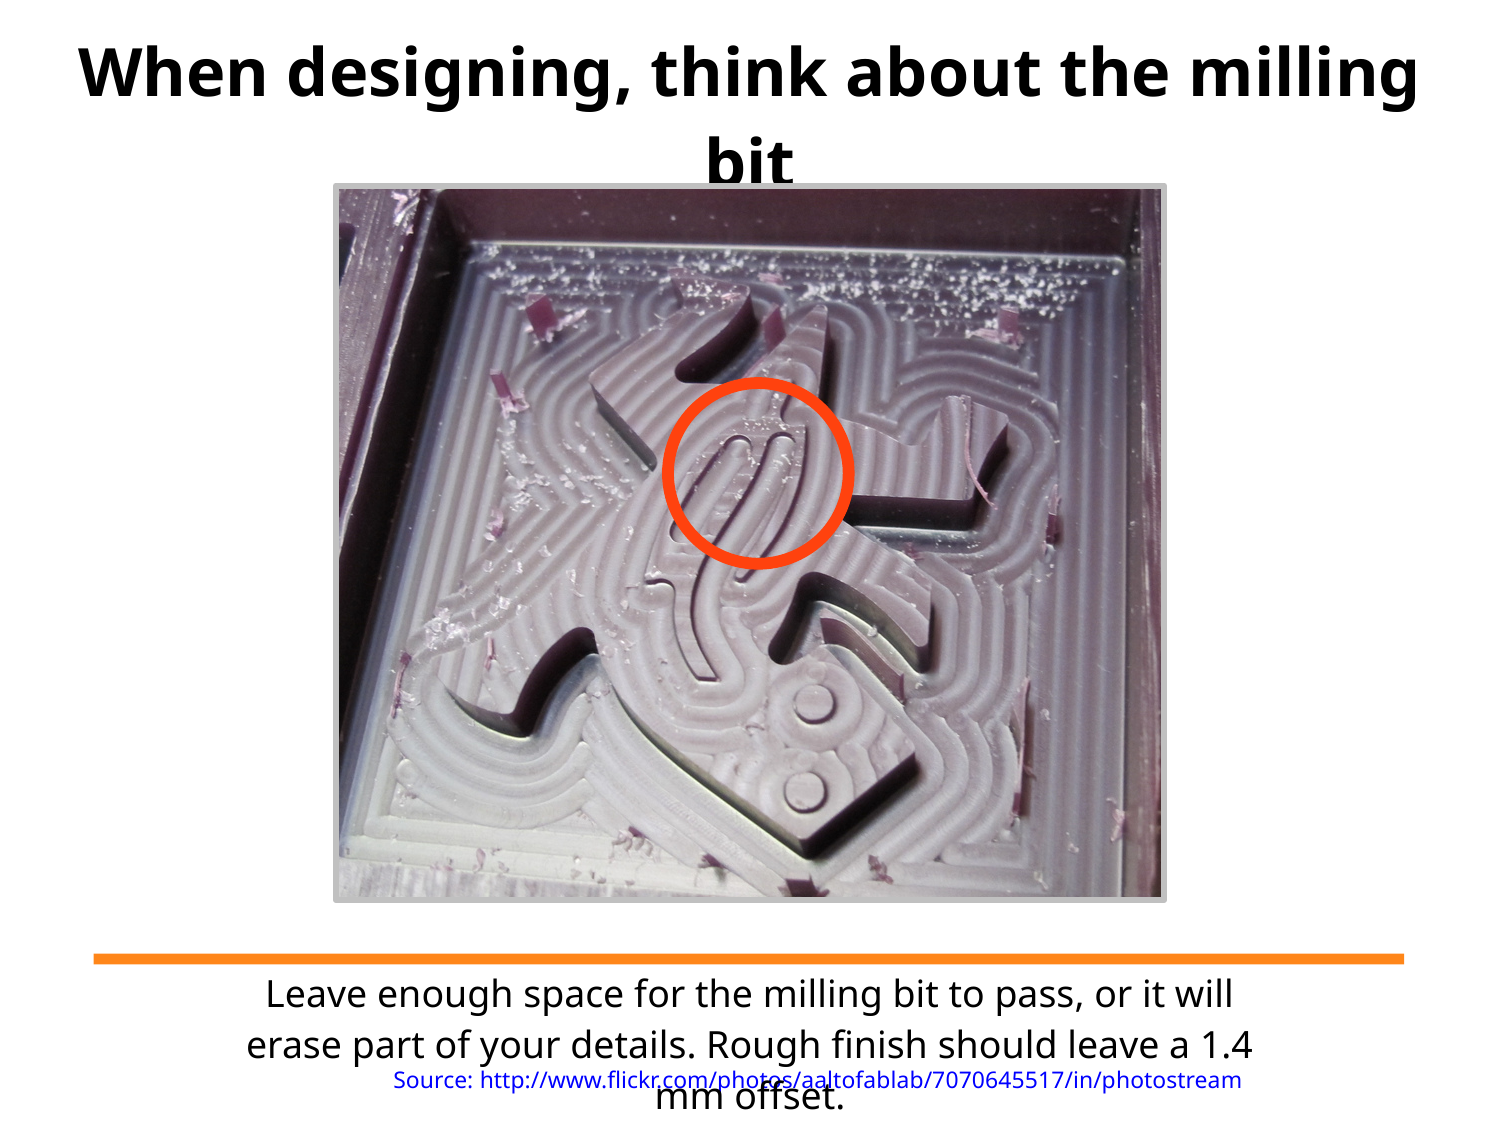

# When designing, think about the milling bit
Leave enough space for the milling bit to pass, or it will erase part of your details. Rough finish should leave a 1.4 mm offset.
Source: http://www.flickr.com/photos/aaltofablab/7070645517/in/photostream